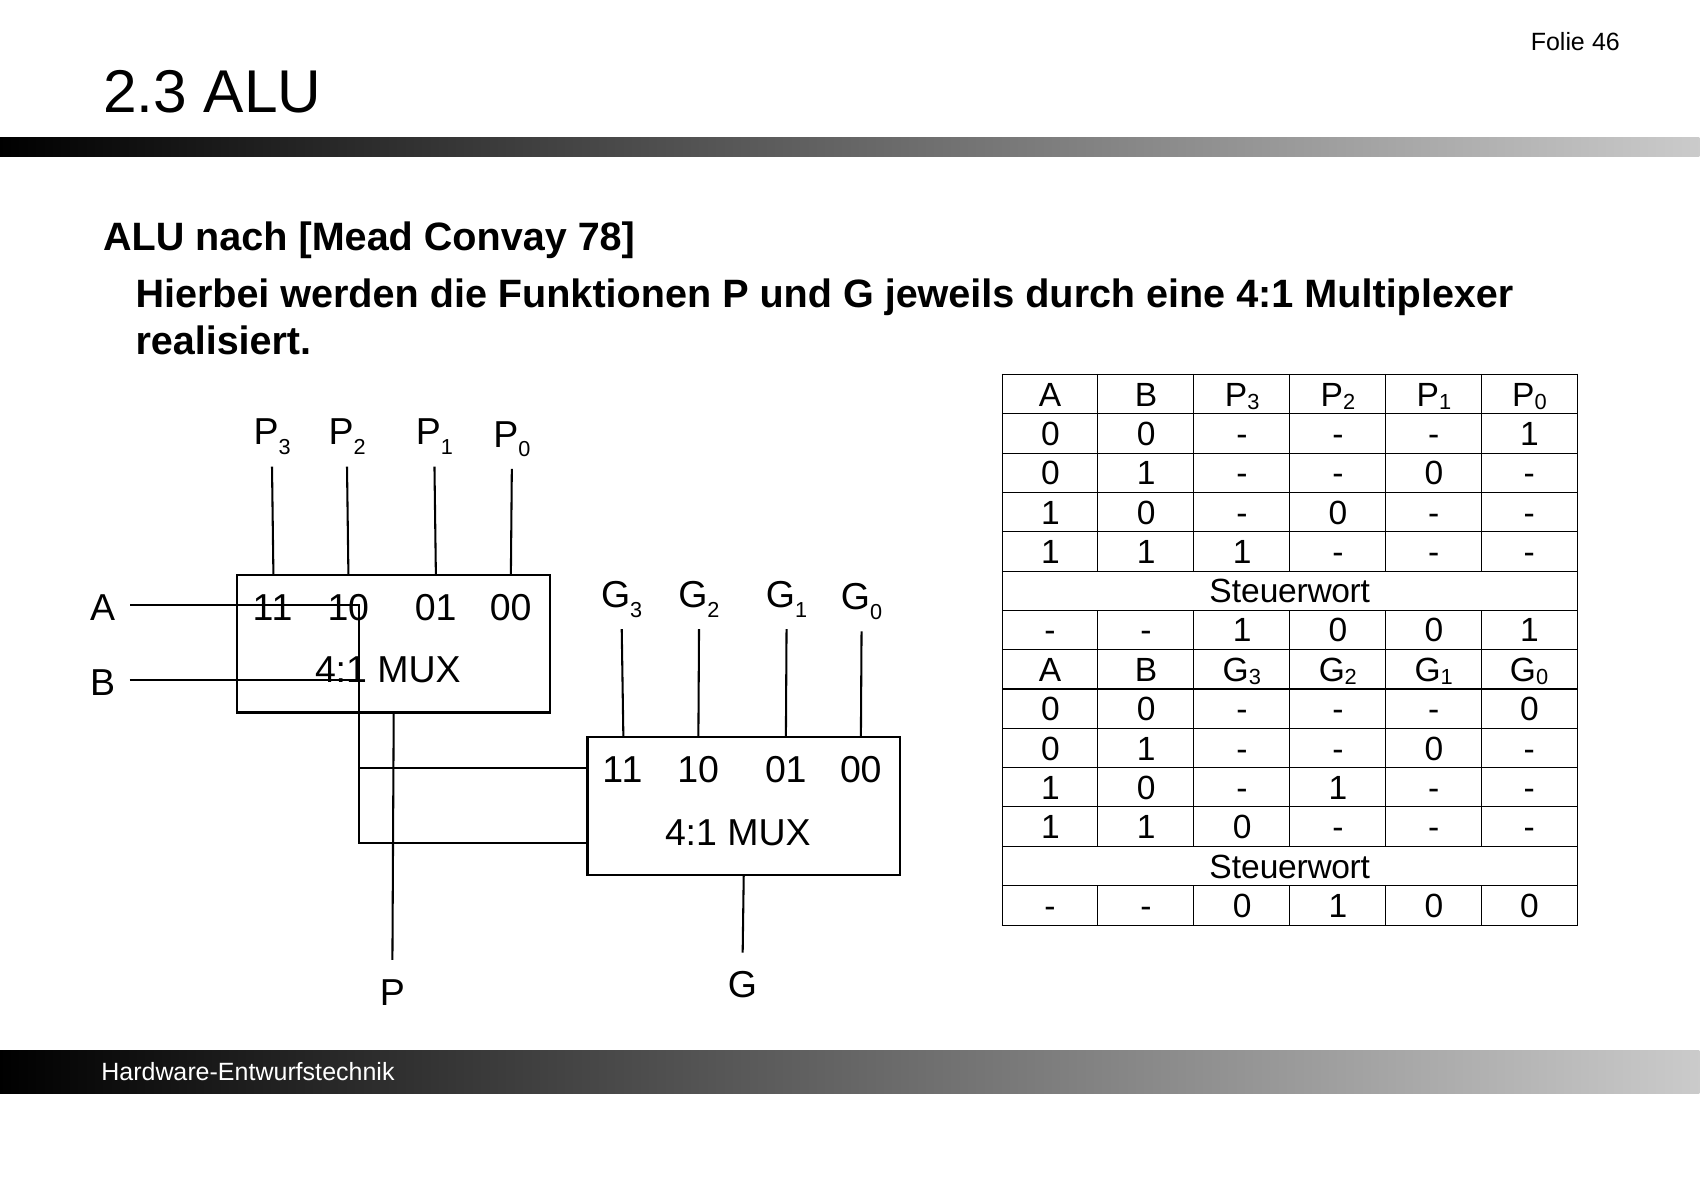

# 2.3 ALU
ALU nach [Mead Convay 78]
	Hierbei werden die Funktionen P und G jeweils durch eine 4:1 Multiplexer realisiert.
P3
P2
P1
P0
G3
G2
G1
G0
A
11
10
01
00
4:1 MUX
B
11
10
01
00
4:1 MUX
G
P